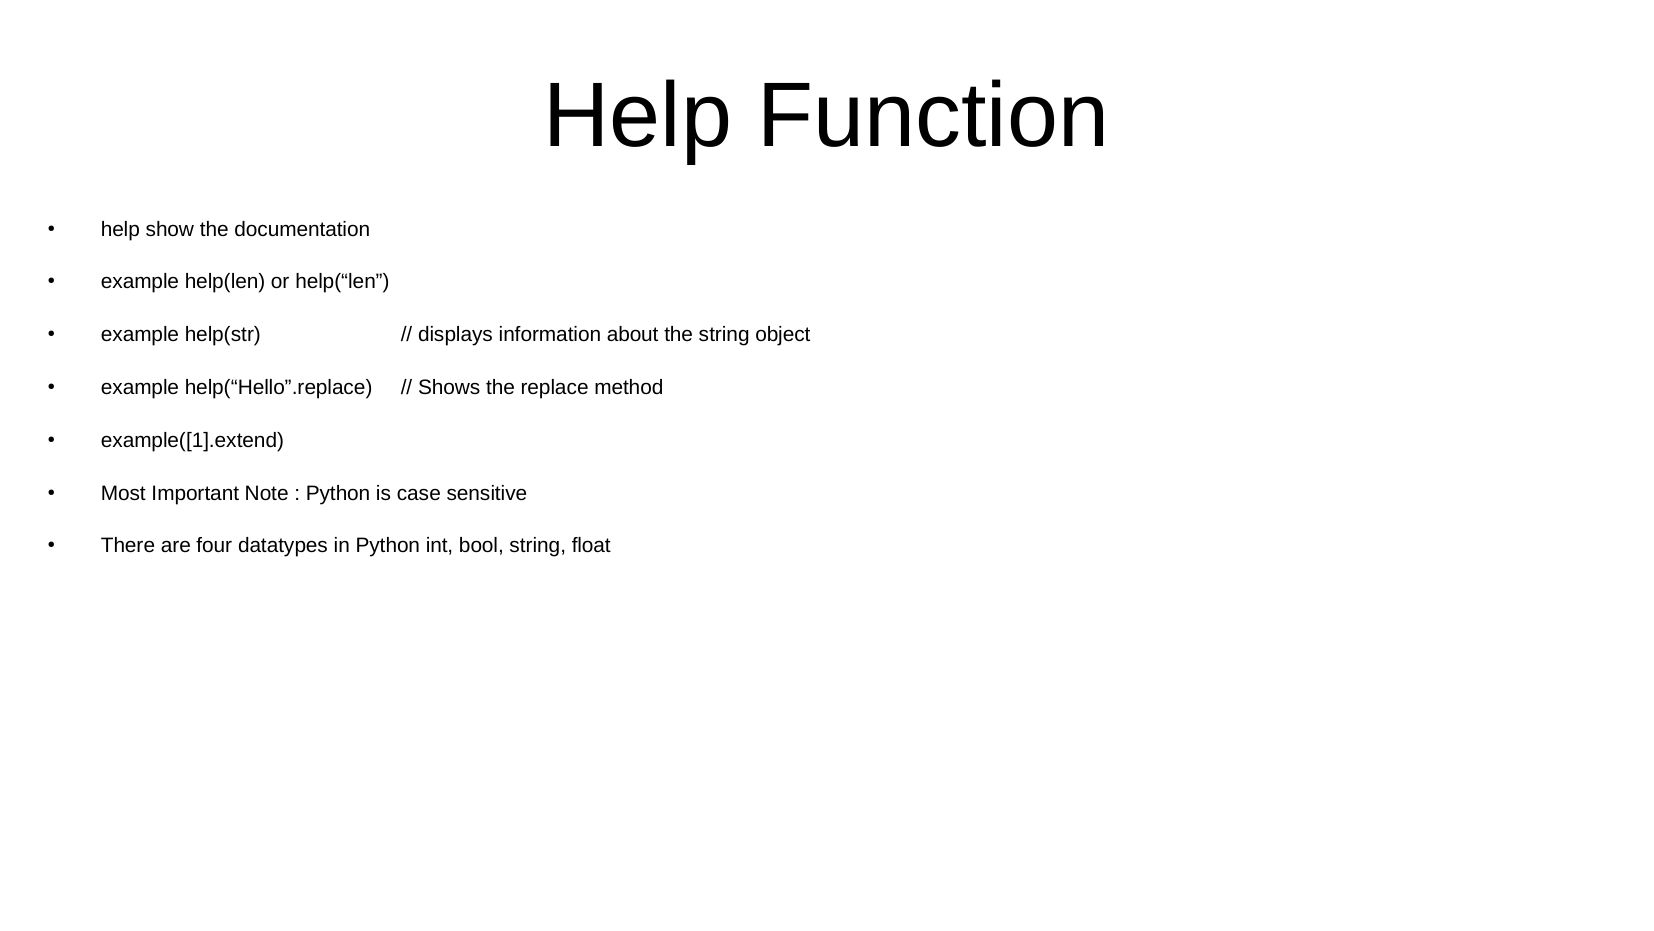

# Help Function
help show the documentation
example help(len) or help(“len”)
example help(str)		// displays information about the string object
example help(“Hello”.replace)	// Shows the replace method
example([1].extend)
Most Important Note : Python is case sensitive
There are four datatypes in Python int, bool, string, float